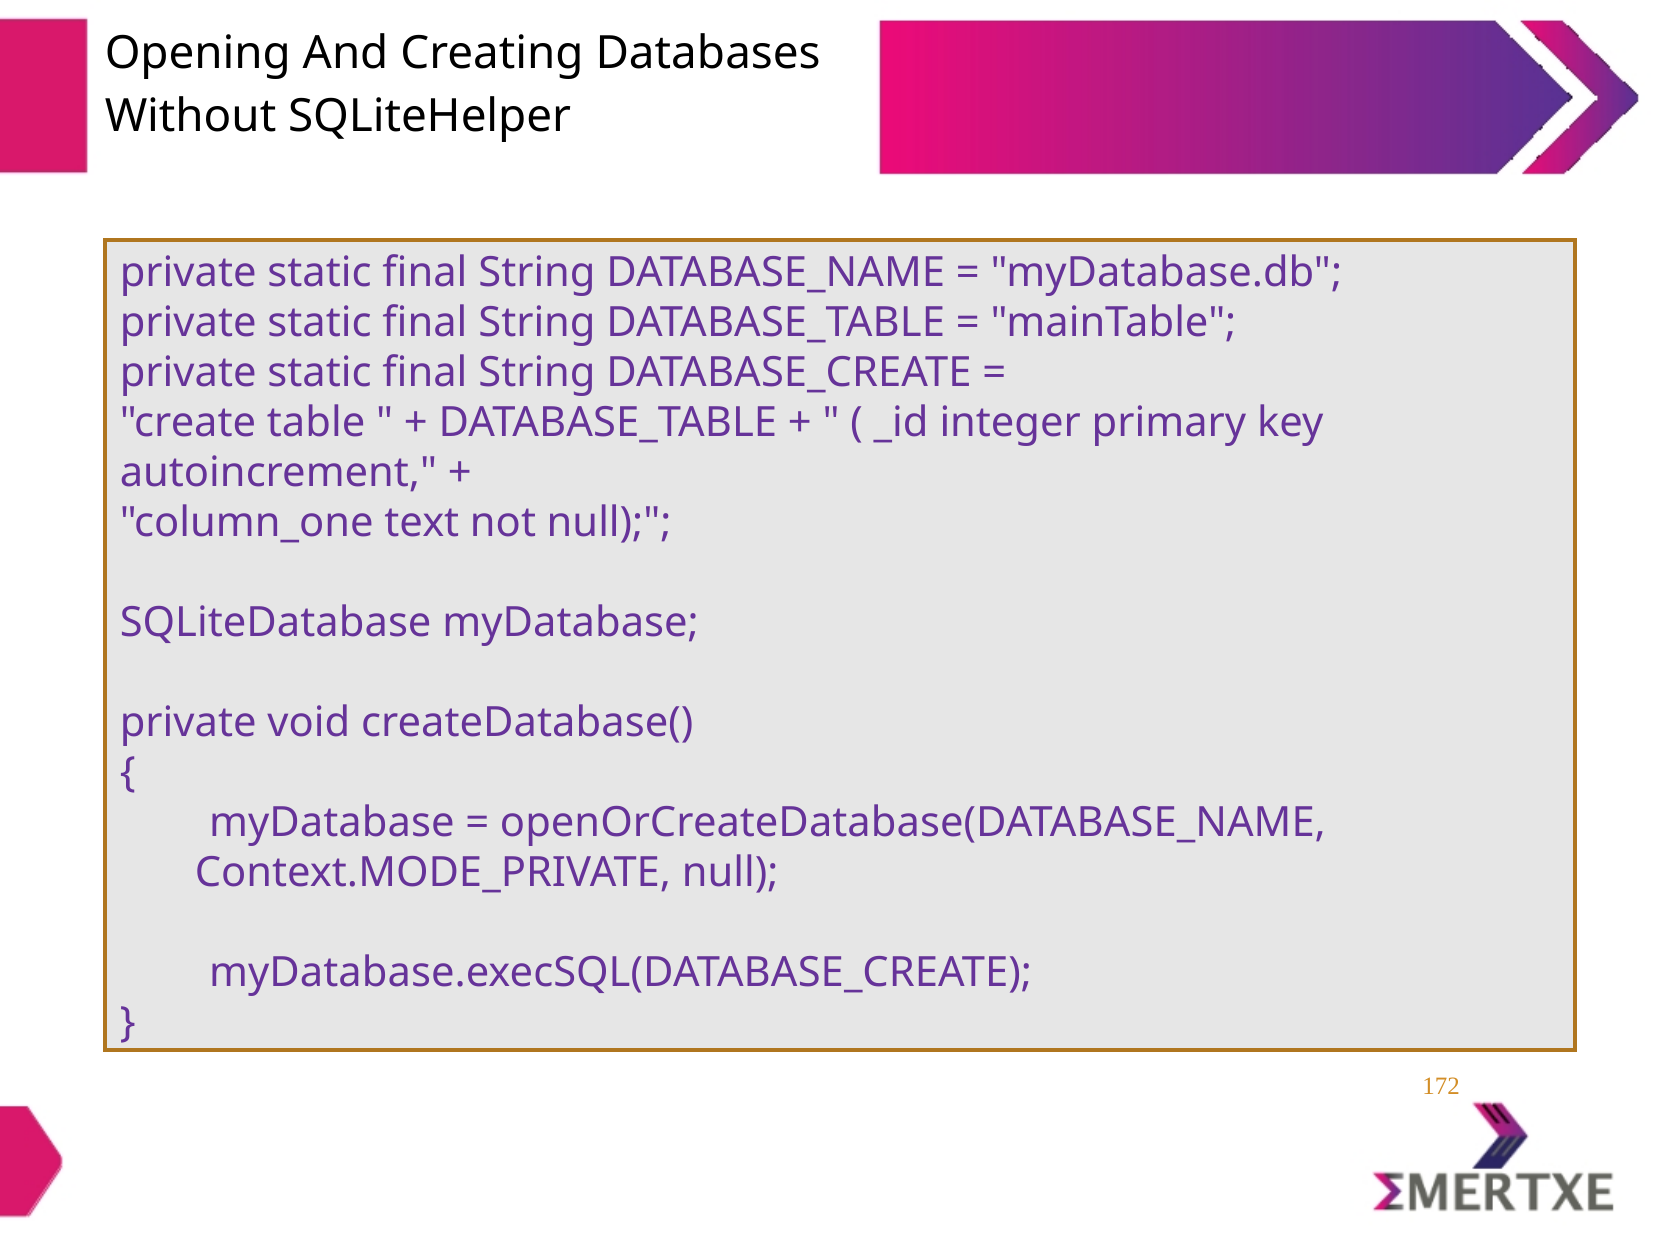

Opening And Creating Databases Without SQLiteHelper
private static final String DATABASE_NAME = "myDatabase.db";
private static final String DATABASE_TABLE = "mainTable";
private static final String DATABASE_CREATE =
"create table " + DATABASE_TABLE + " ( _id integer primary key 	autoincrement," +
"column_one text not null);";
SQLiteDatabase myDatabase;
private void createDatabase()
{
myDatabase = openOrCreateDatabase(DATABASE_NAME, Context.MODE_PRIVATE, null);
myDatabase.execSQL(DATABASE_CREATE);
}